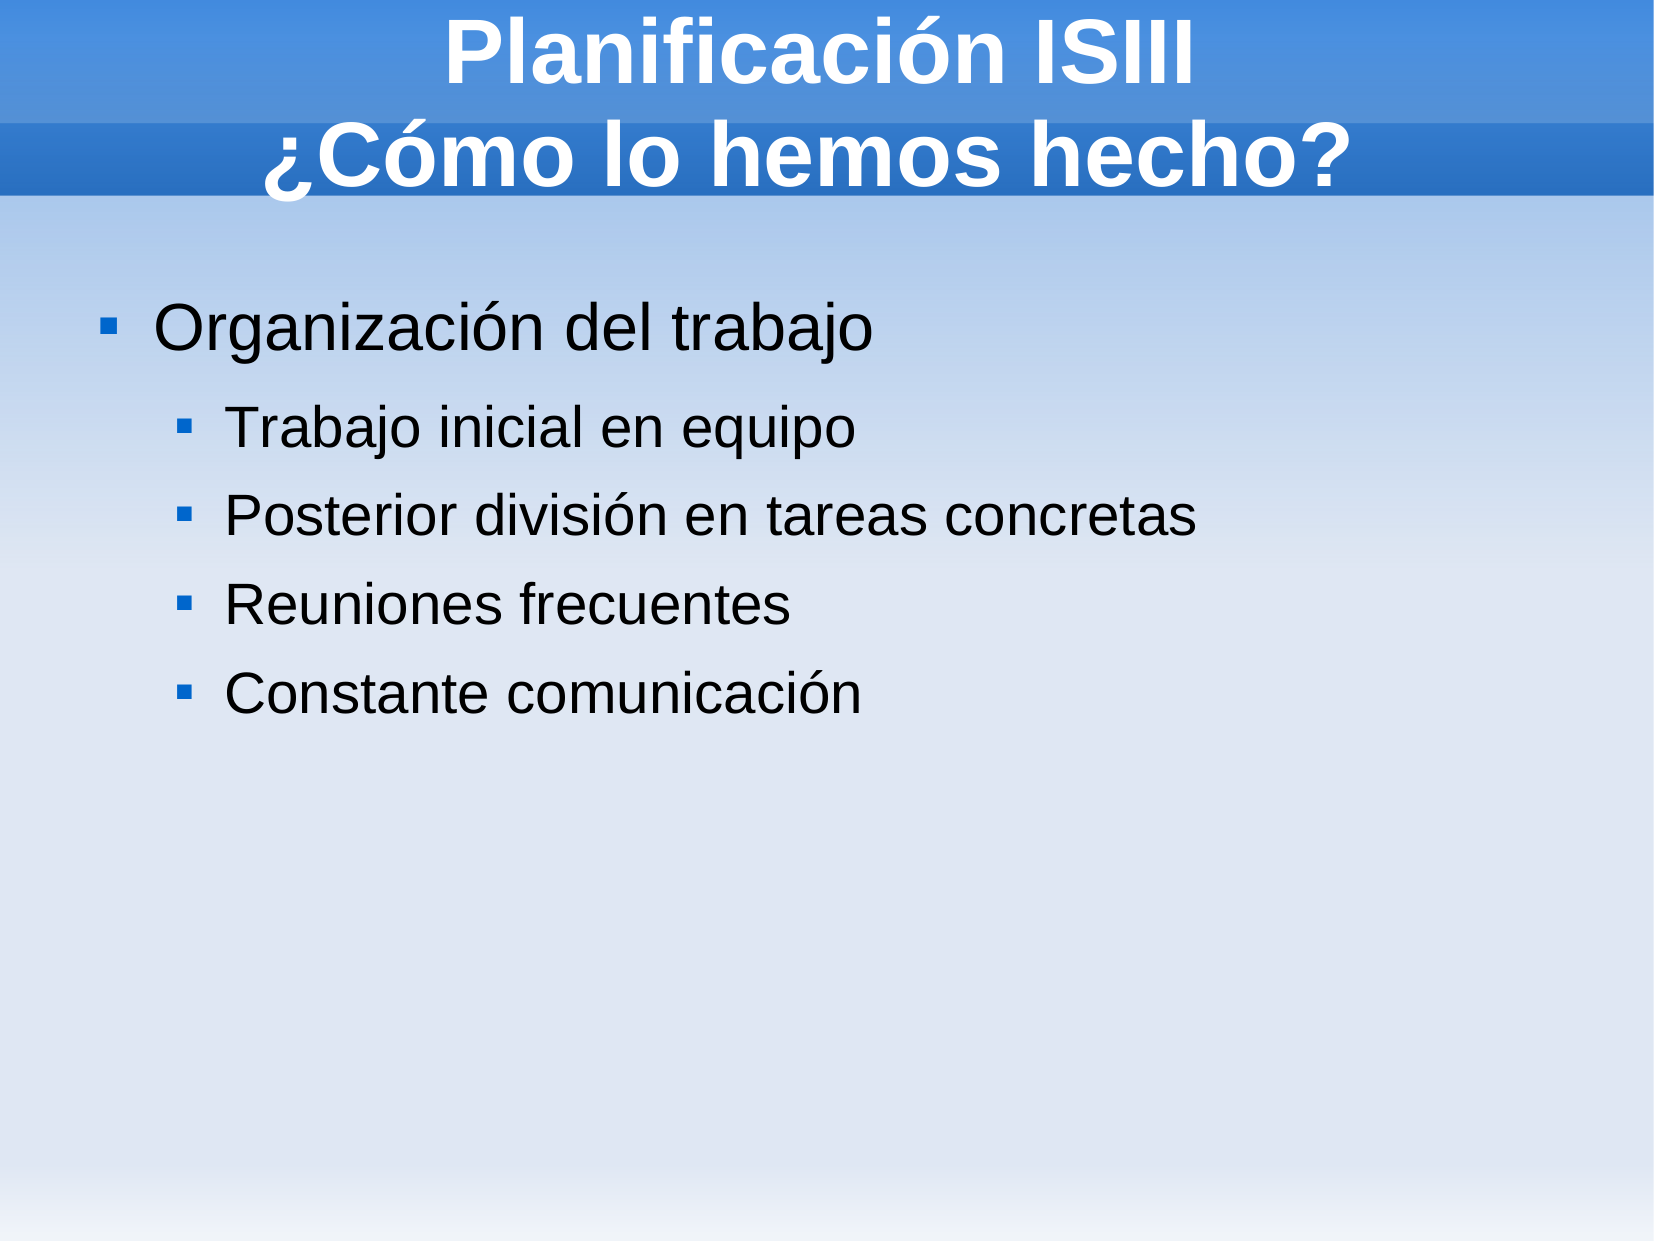

# Planificación ISIII ¿Cómo lo hemos hecho?
Organización del trabajo
Trabajo inicial en equipo
Posterior división en tareas concretas
Reuniones frecuentes
Constante comunicación